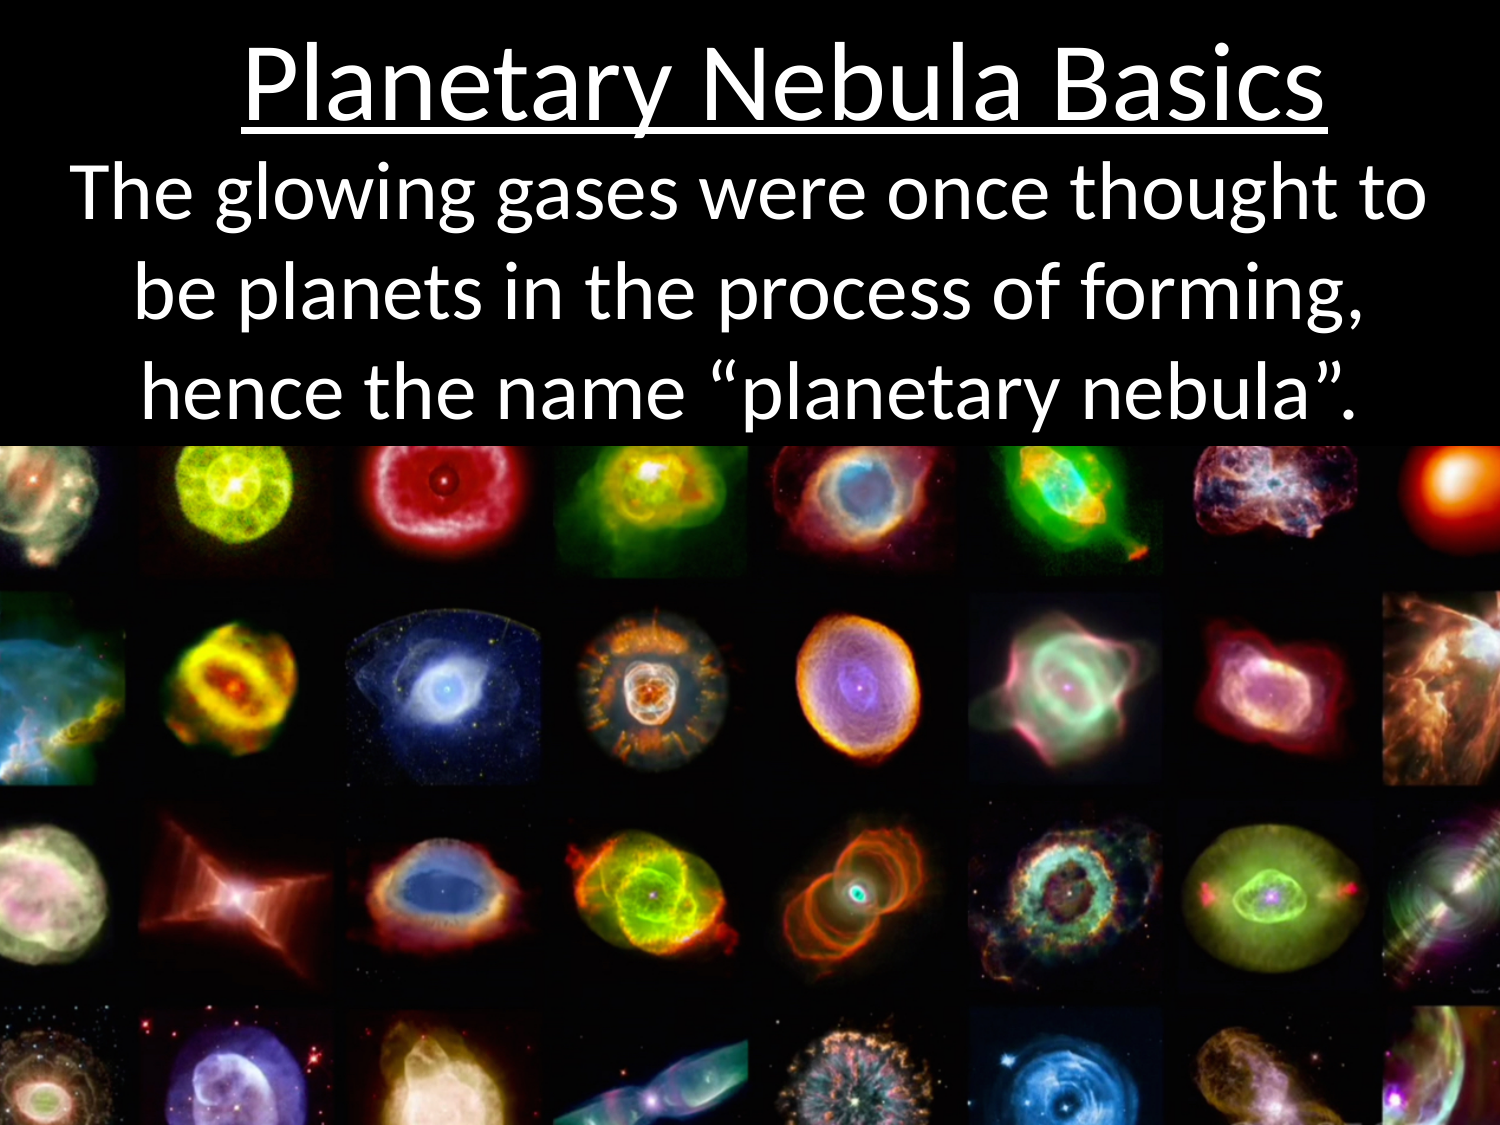

Planetary Nebula Basics
The glowing gases were once thought to be planets in the process of forming, hence the name “planetary nebula”.